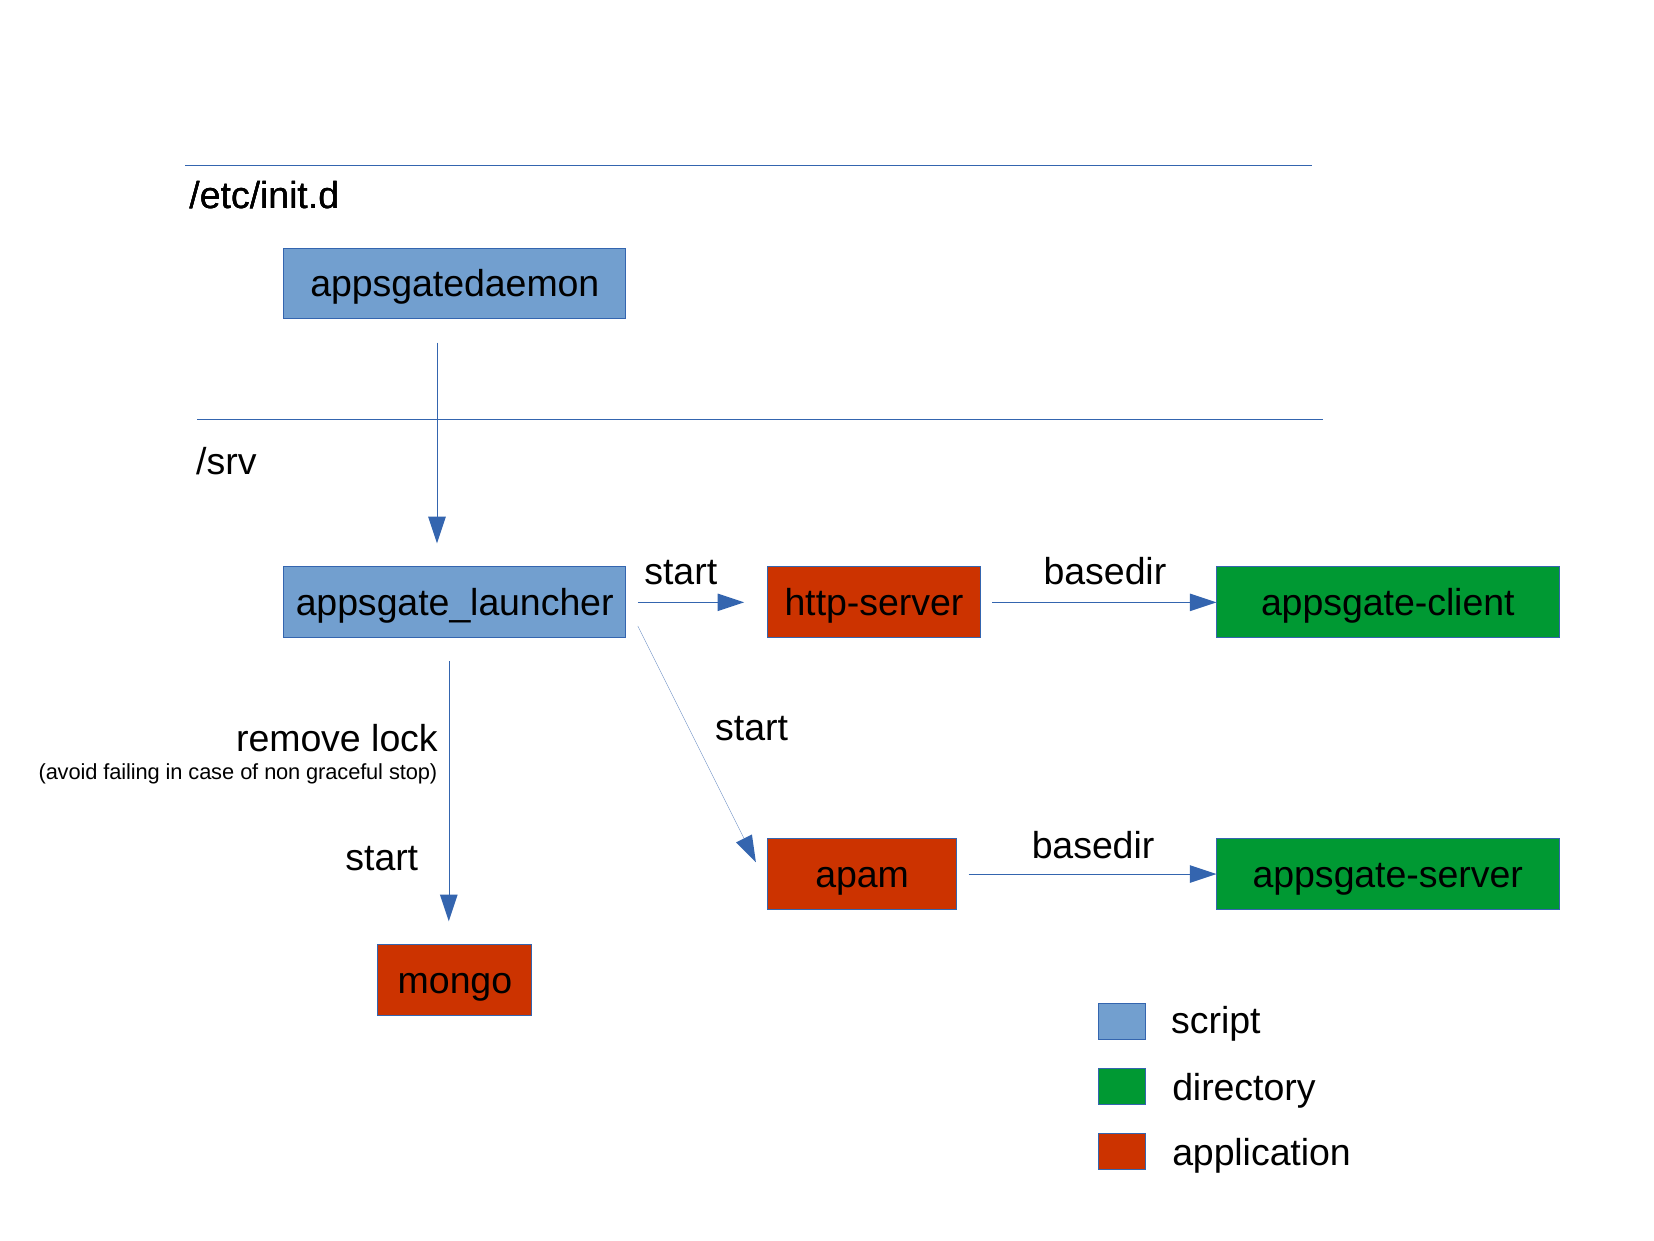

/etc/init.d
/etc/init.d
/etc/init.d
appsgatedaemon
/srv
start
basedir
appsgate_launcher
appsgate_launcher
http-server
appsgate-client
start
remove lock
(avoid failing in case of non graceful stop)
basedir
start
apam
appsgate-server
mongo
script
directory
application